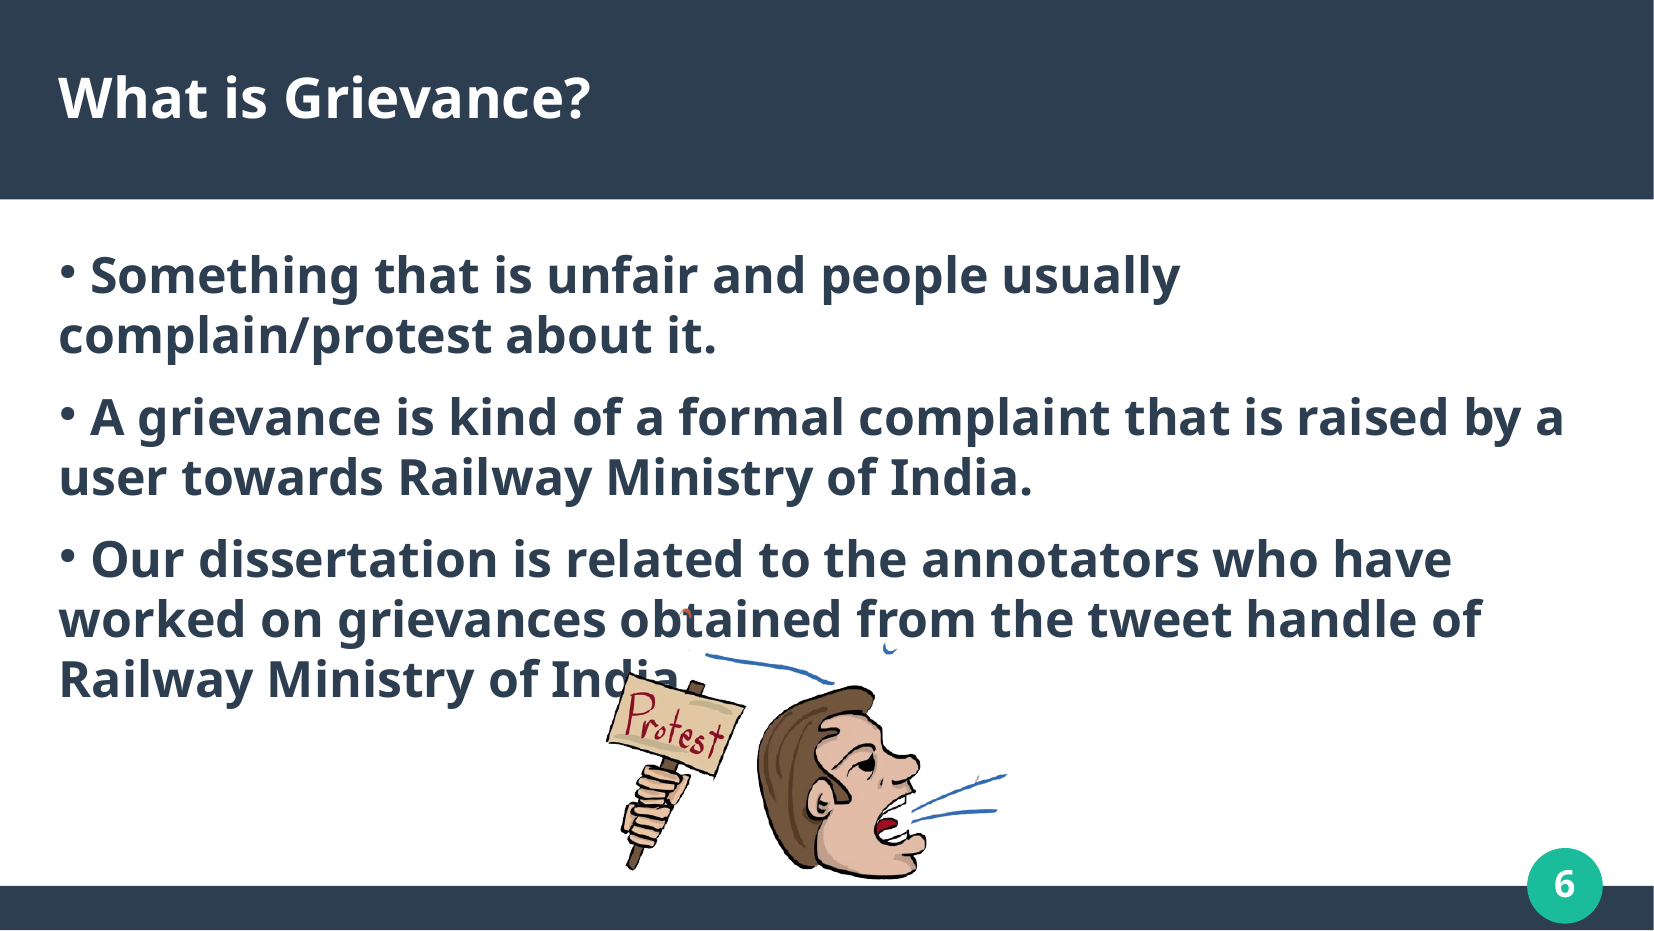

# What is Grievance?
 Something that is unfair and people usually complain/protest about it.
 A grievance is kind of a formal complaint that is raised by a user towards Railway Ministry of India.
 Our dissertation is related to the annotators who have worked on grievances obtained from the tweet handle of Railway Ministry of India.